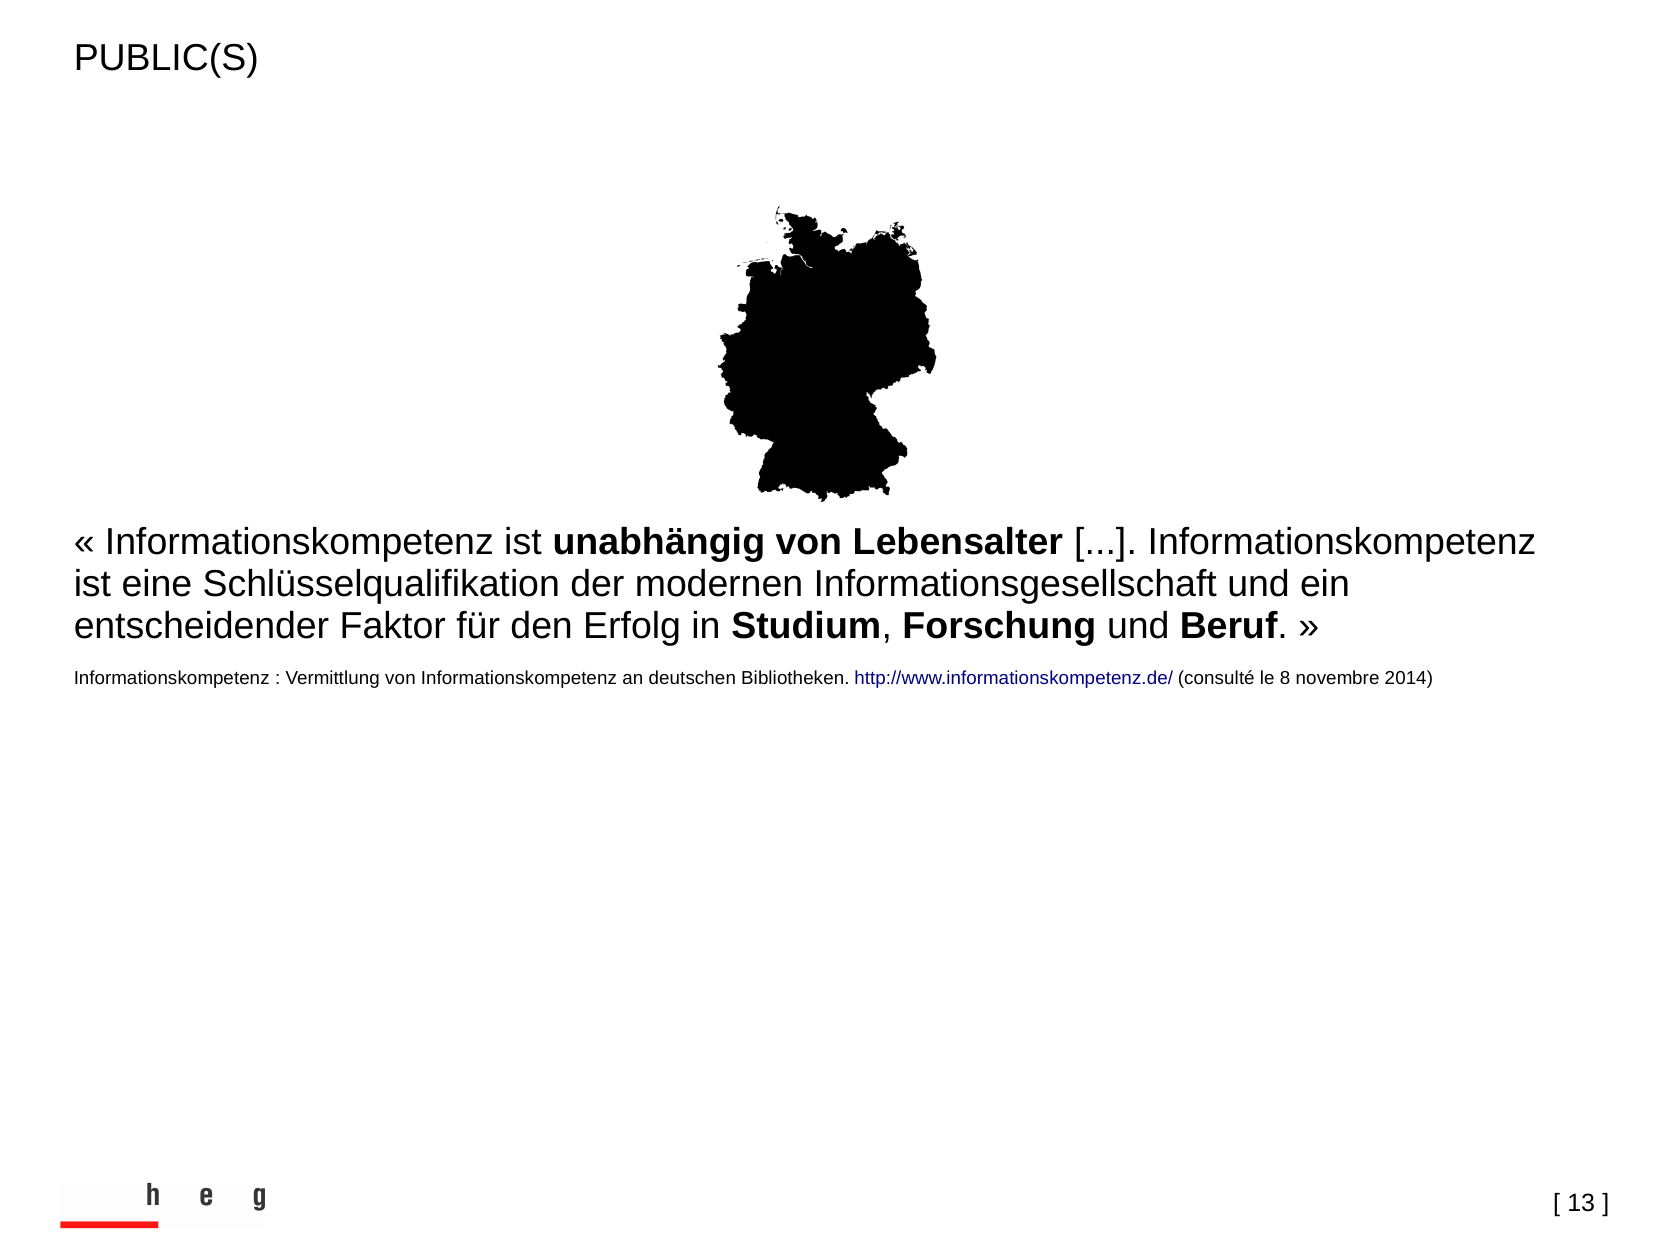

PUBLIC(S)
« Informationskompetenz ist unabhängig von Lebensalter [...]. Informationskompetenz ist eine Schlüsselqualifikation der modernen Informationsgesellschaft und ein entscheidender Faktor für den Erfolg in Studium, Forschung und Beruf. »
Informationskompetenz : Vermittlung von Informationskompetenz an deutschen Bibliotheken. http://www.informationskompetenz.de/ (consulté le 8 novembre 2014)